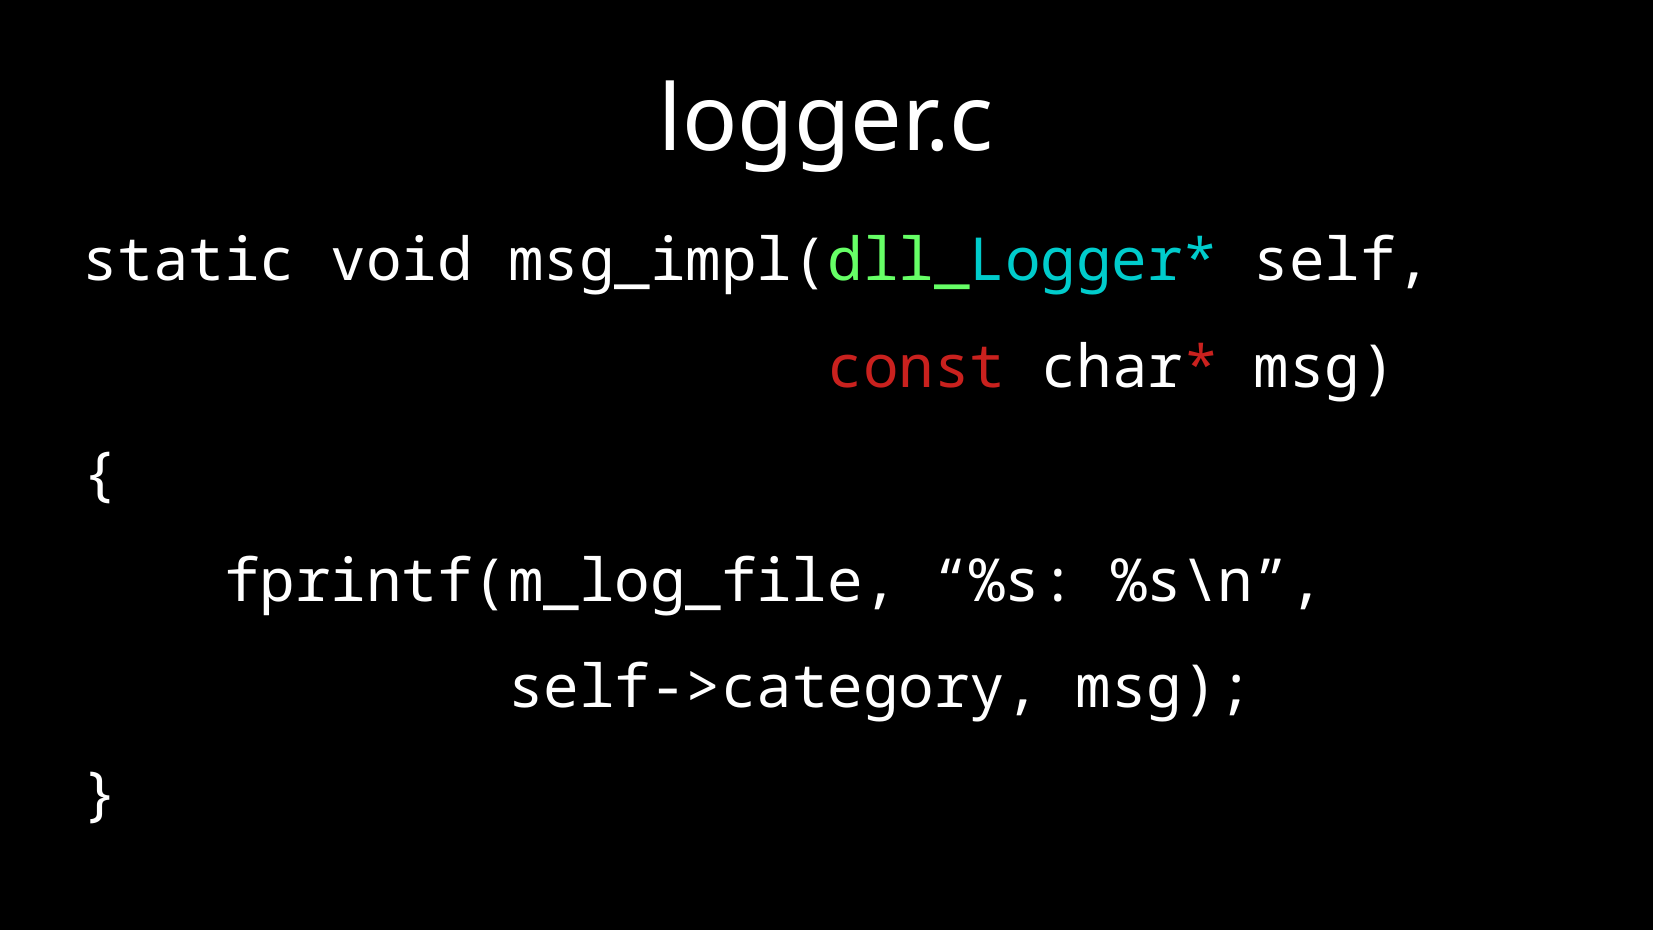

# logger.c
static void msg_impl(dll_Logger* self,
 const char* msg)
{
 fprintf(m_log_file, “%s: %s\n”,
 self->category, msg);
}